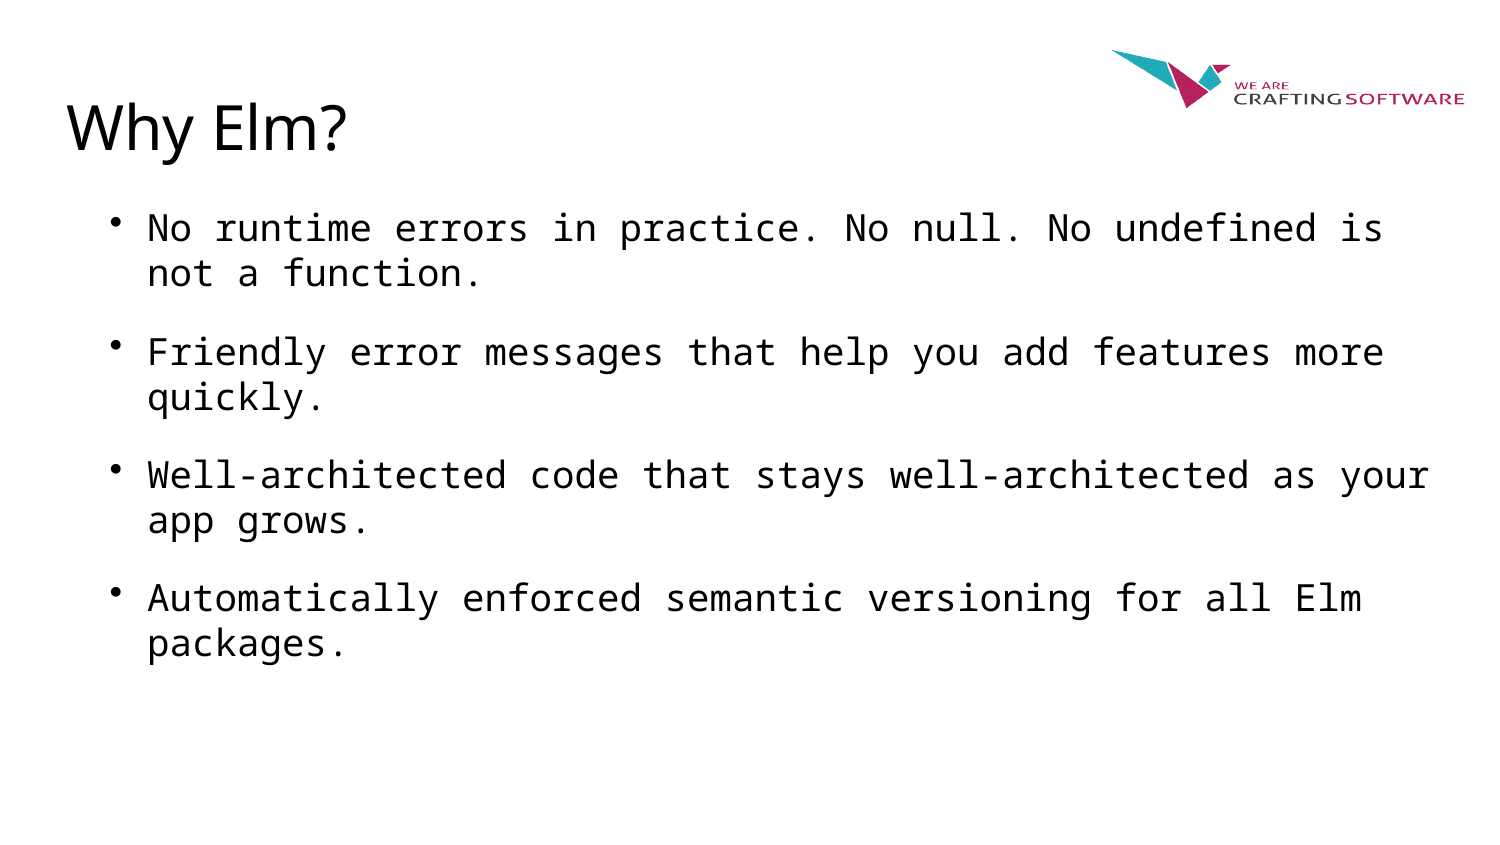

# Why Elm?
No runtime errors in practice. No null. No undefined is not a function.
Friendly error messages that help you add features more quickly.
Well-architected code that stays well-architected as your app grows.
Automatically enforced semantic versioning for all Elm packages.